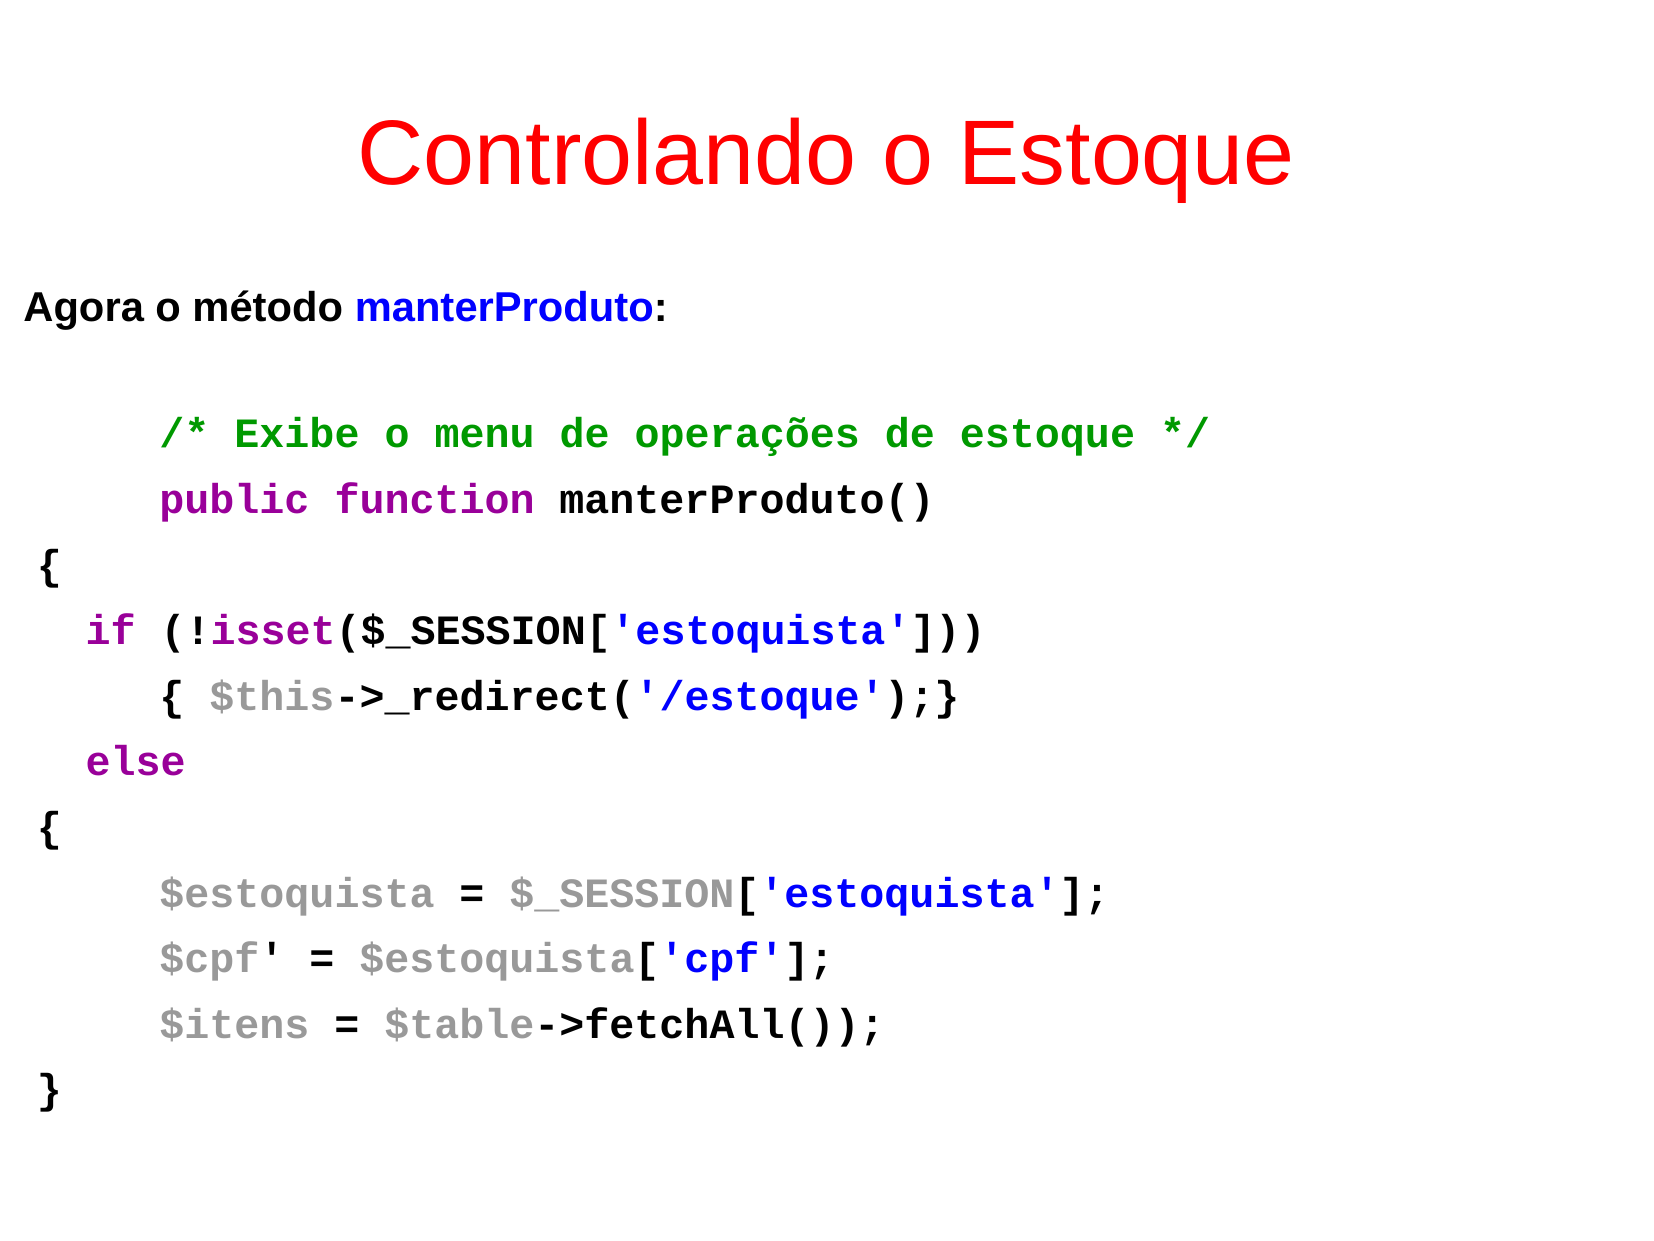

# Controlando o Estoque
 Agora o método manterProduto:
 		/* Exibe o menu de operações de estoque */
 		public function manterProduto()
 {
 	if (!isset($_SESSION['estoquista']))
 		{ $this->_redirect('/estoque');}
 	else
 {
 		$estoquista = $_SESSION['estoquista'];
 		$cpf' = $estoquista['cpf'];
 		$itens = $table->fetchAll());
 }